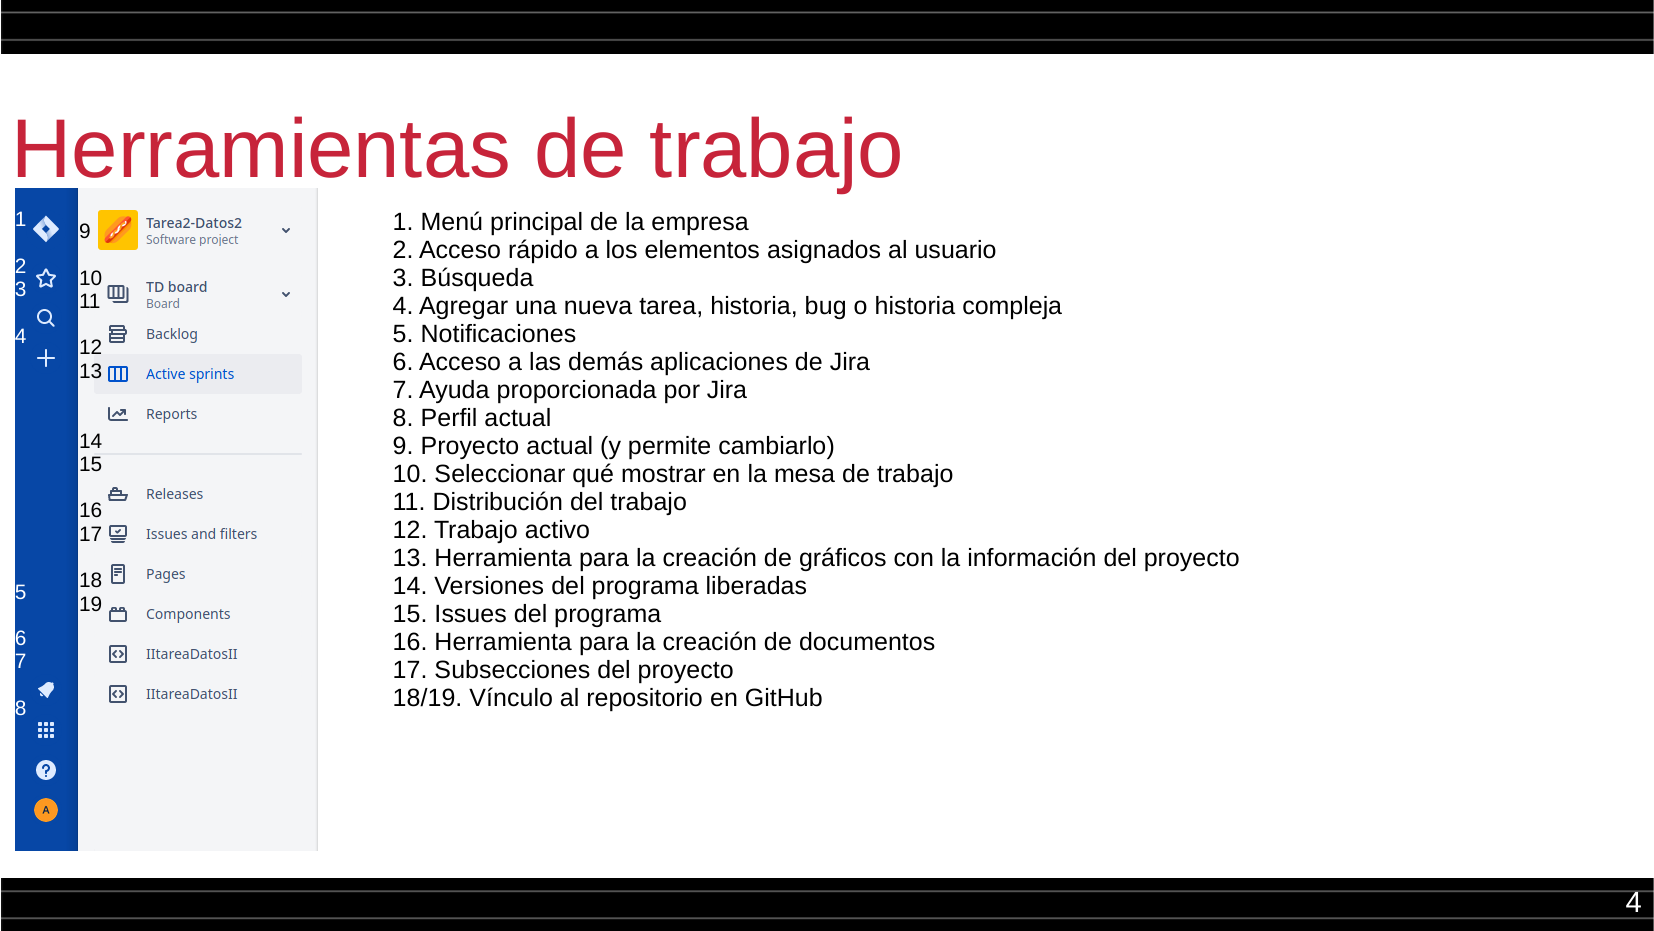

# Herramientas de trabajo
1
2
3
4
5
6
7
8
1. Menú principal de la empresa
2. Acceso rápido a los elementos asignados al usuario
3. Búsqueda
4. Agregar una nueva tarea, historia, bug o historia compleja
5. Notificaciones
6. Acceso a las demás aplicaciones de Jira
7. Ayuda proporcionada por Jira
8. Perfil actual
9. Proyecto actual (y permite cambiarlo)
10. Seleccionar qué mostrar en la mesa de trabajo
11. Distribución del trabajo
12. Trabajo activo
13. Herramienta para la creación de gráficos con la información del proyecto
14. Versiones del programa liberadas
15. Issues del programa
16. Herramienta para la creación de documentos
17. Subsecciones del proyecto
18/19. Vínculo al repositorio en GitHub
9
10
11
12
13
14
15
16
17
18
19